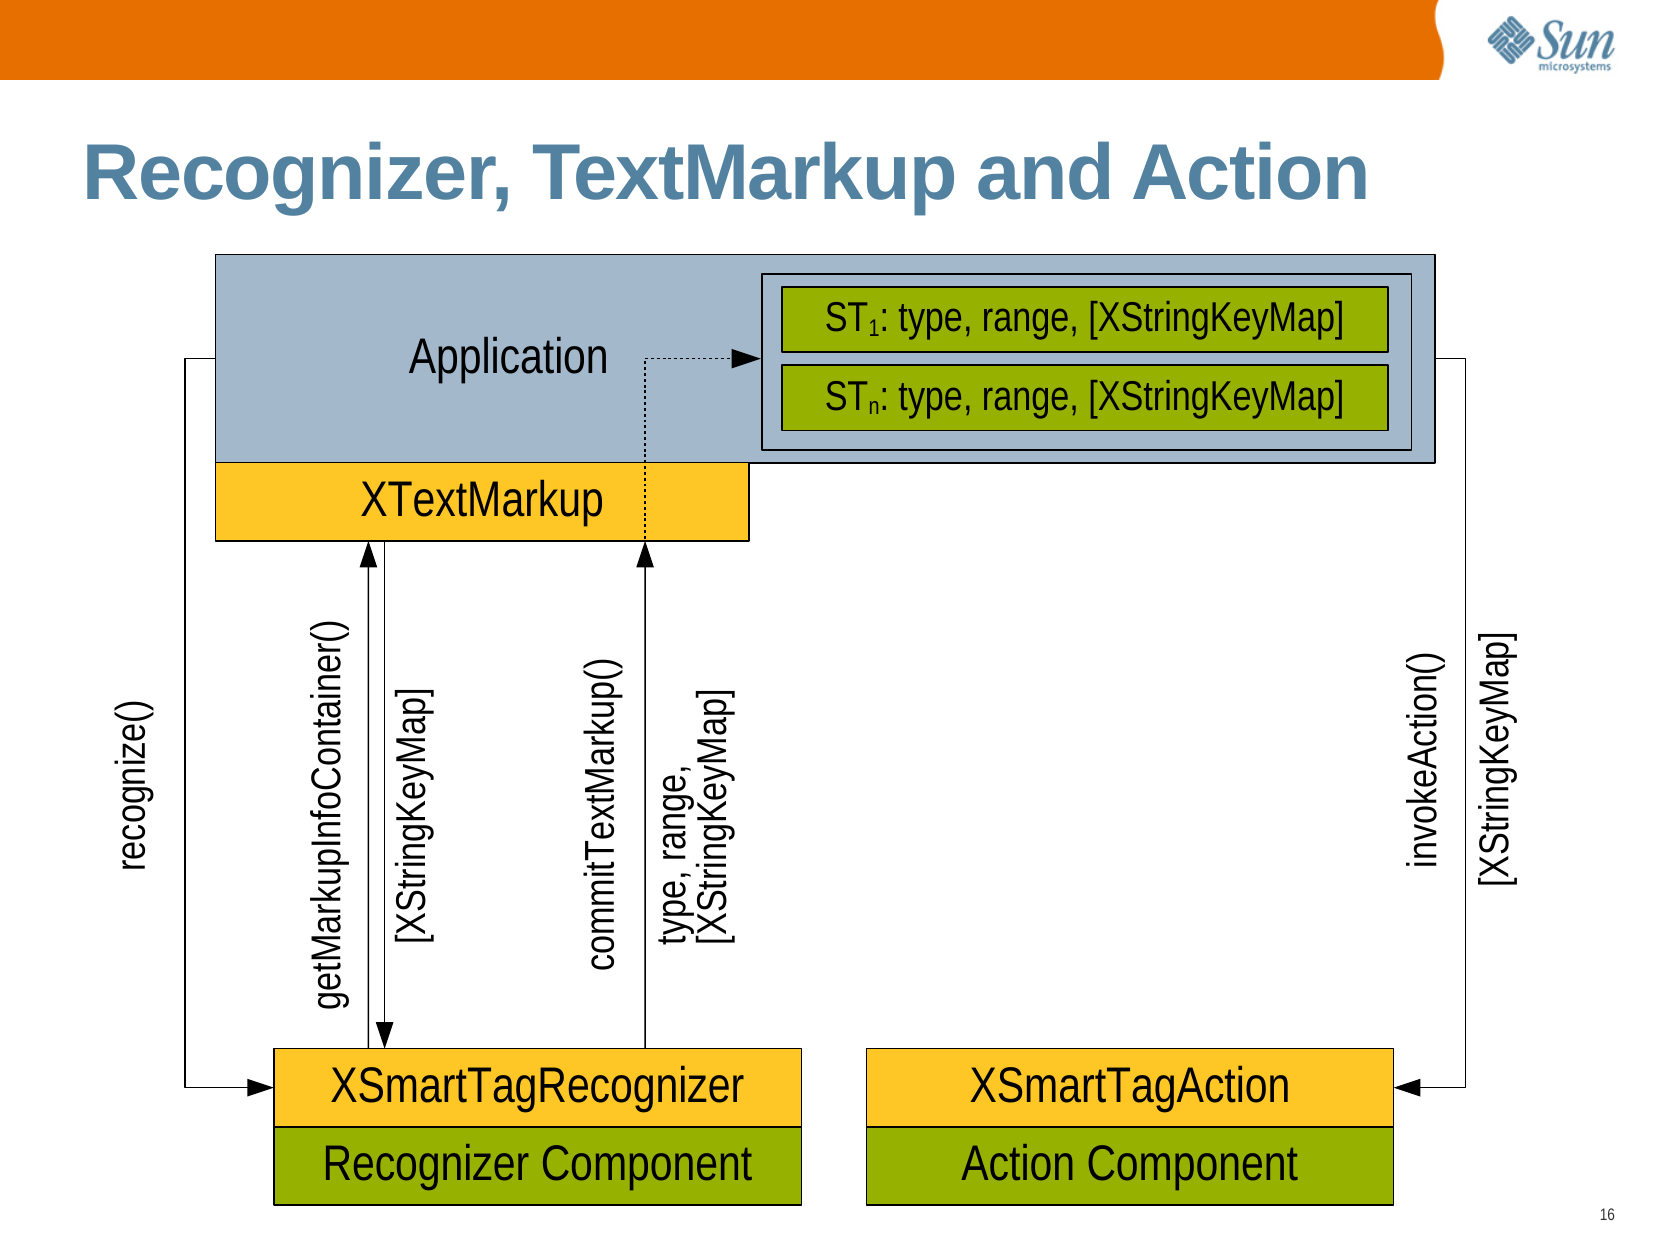

# Recognizer, TextMarkup and Action
Application
ST1: type, range, [XStringKeyMap]
STn: type, range, [XStringKeyMap]
XTextMarkup
[XStringKeyMap]
invokeAction()
recognize()
type, range,
[XStringKeyMap]
commitTextMarkup()
[XStringKeyMap]
getMarkupInfoContainer()
XSmartTagRecognizer
XSmartTagAction
Recognizer Component
Action Component